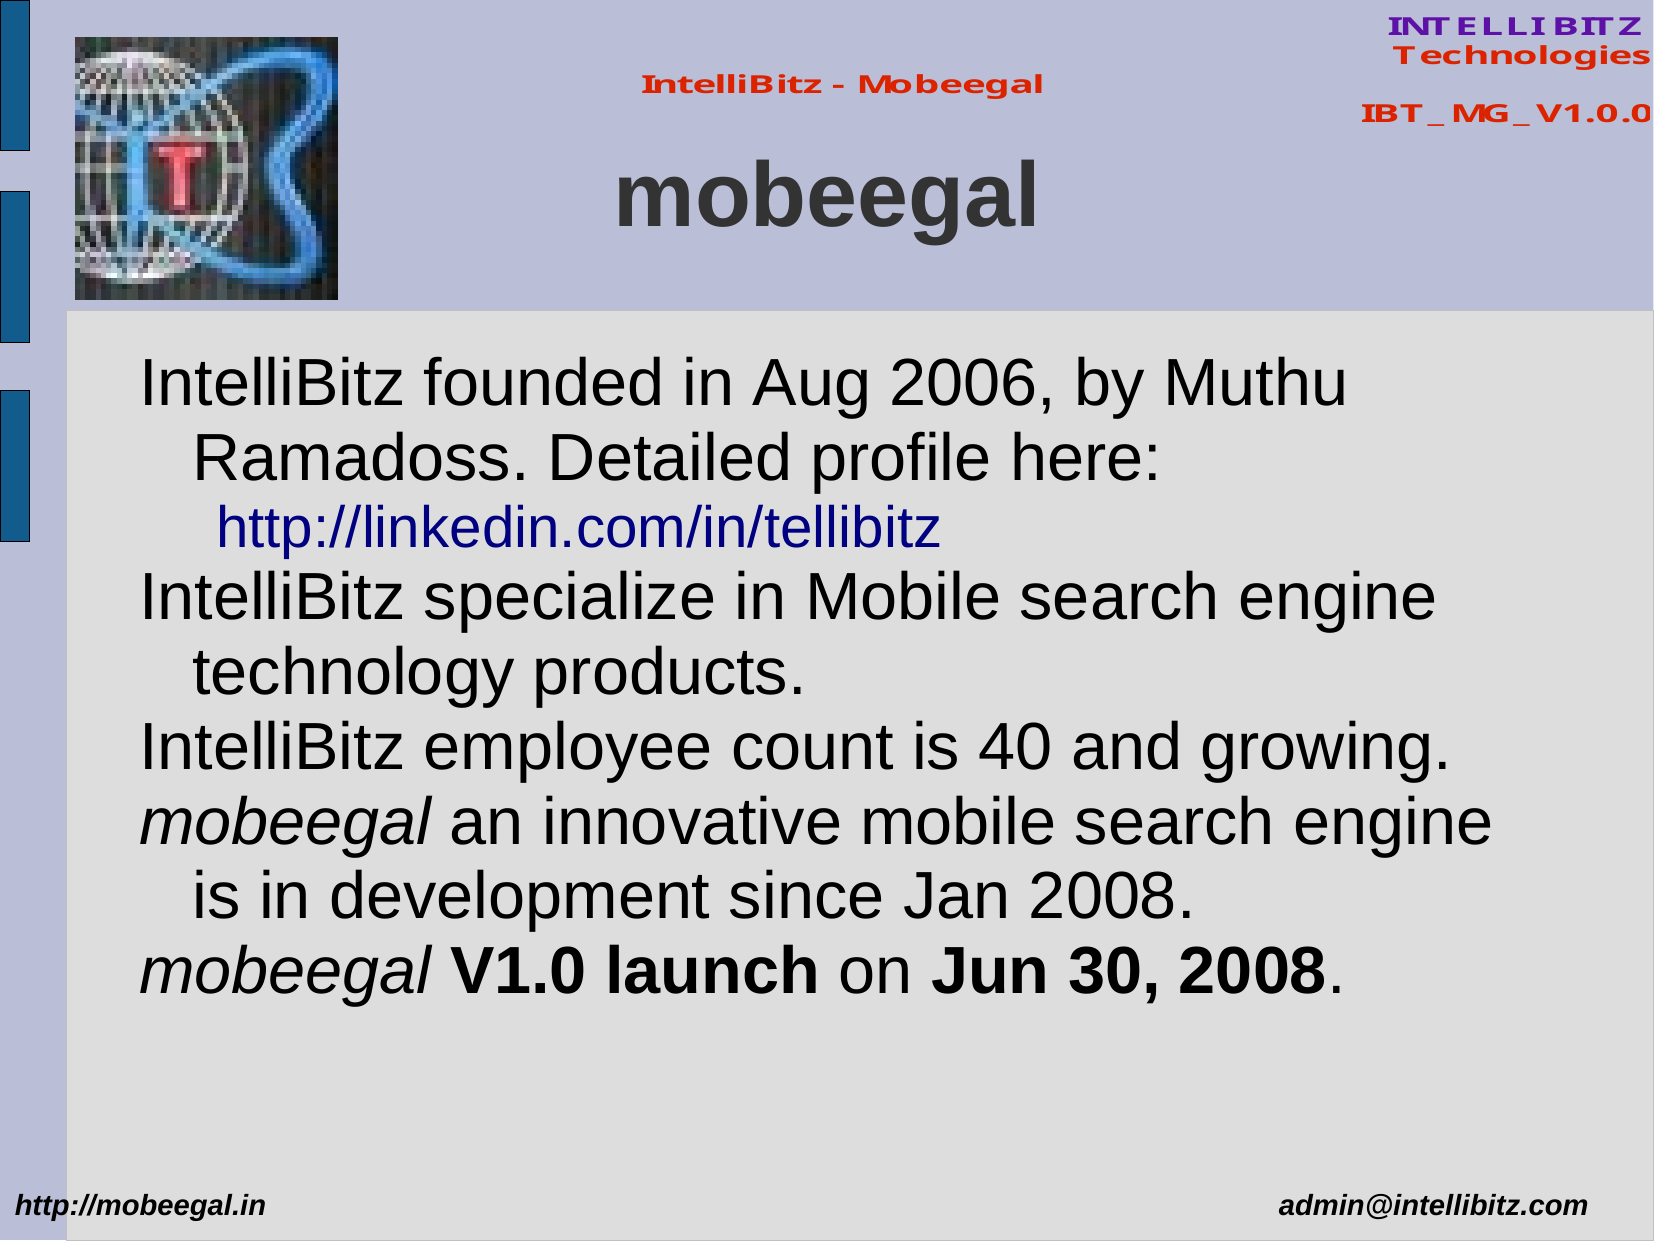

# mobeegal
IntelliBitz founded in Aug 2006, by Muthu Ramadoss. Detailed profile here:
http://linkedin.com/in/tellibitz
IntelliBitz specialize in Mobile search engine technology products.
IntelliBitz employee count is 40 and growing.
mobeegal an innovative mobile search engine is in development since Jan 2008.
mobeegal V1.0 launch on Jun 30, 2008.
http://mobeegal.in admin@intellibitz.com